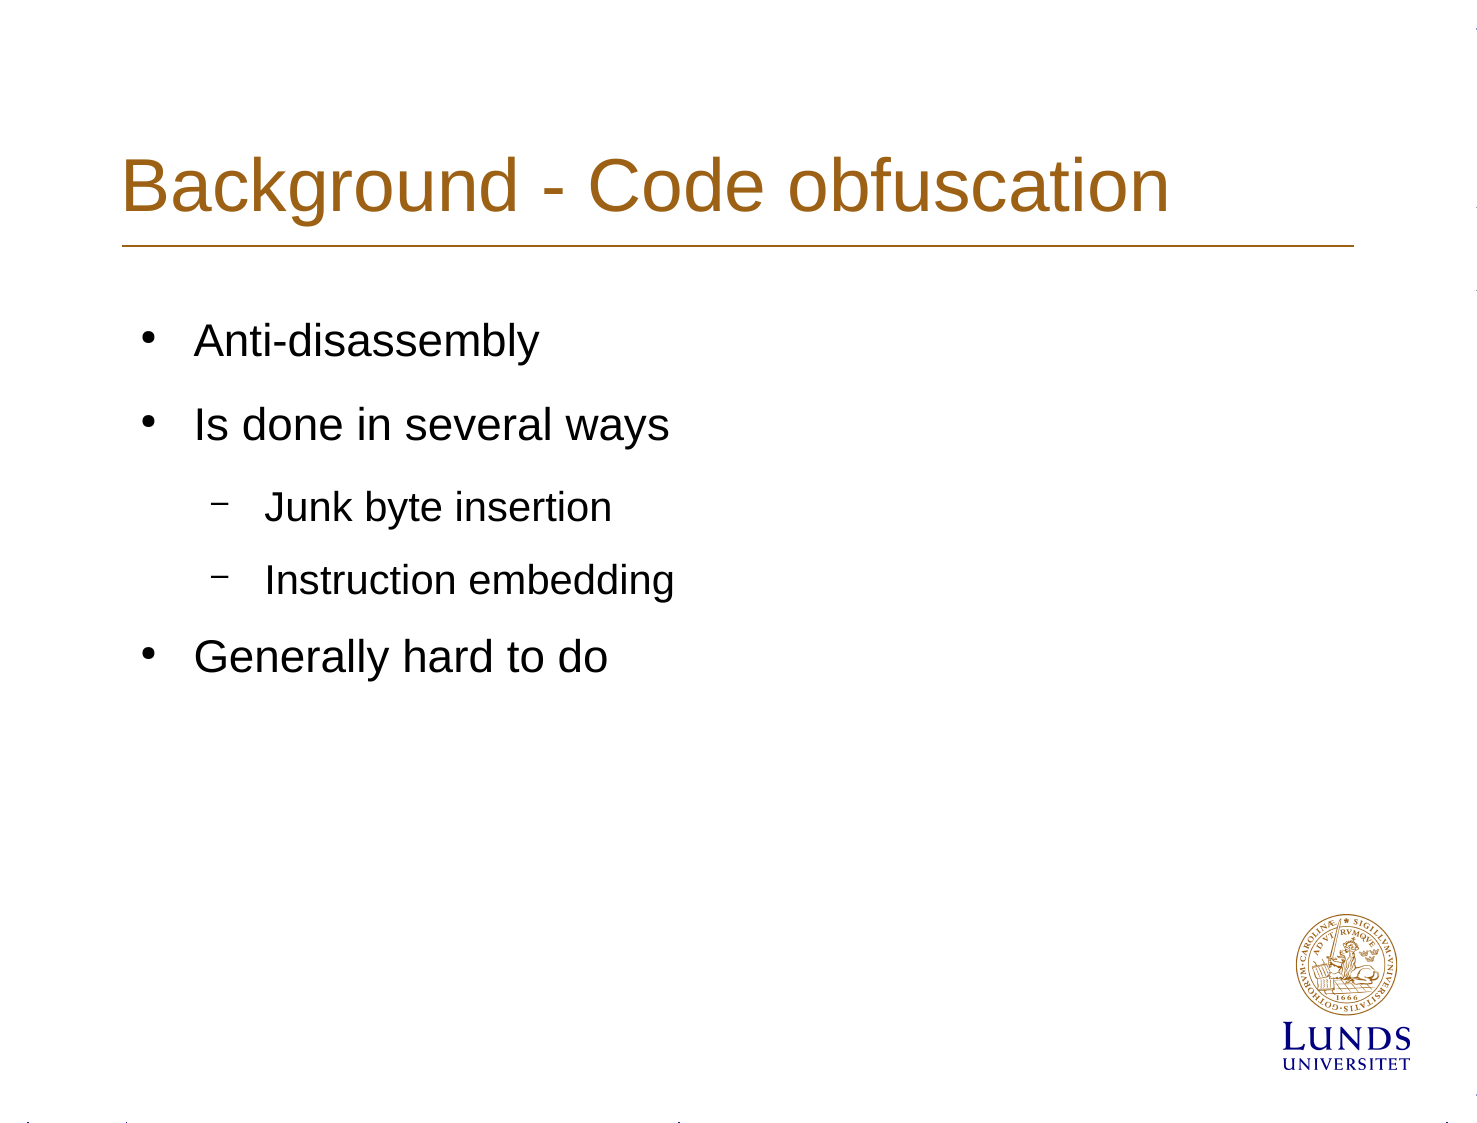

# Background - Code obfuscation
Anti-disassembly
Is done in several ways
Junk byte insertion
Instruction embedding
Generally hard to do